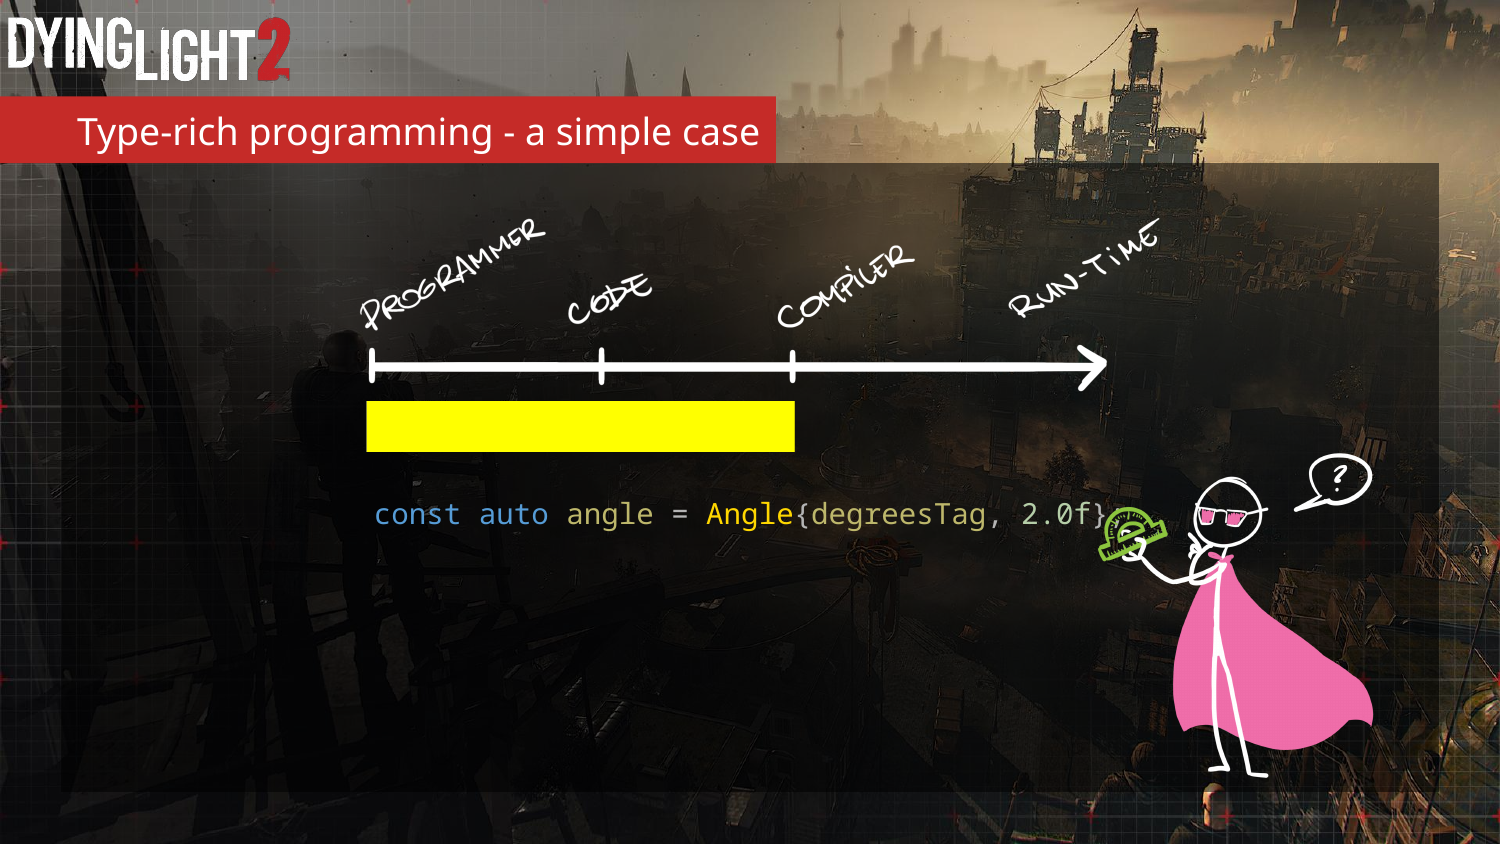

Type-rich programming - a simple case
const auto angle = Angle{degreesTag, 2.0f};